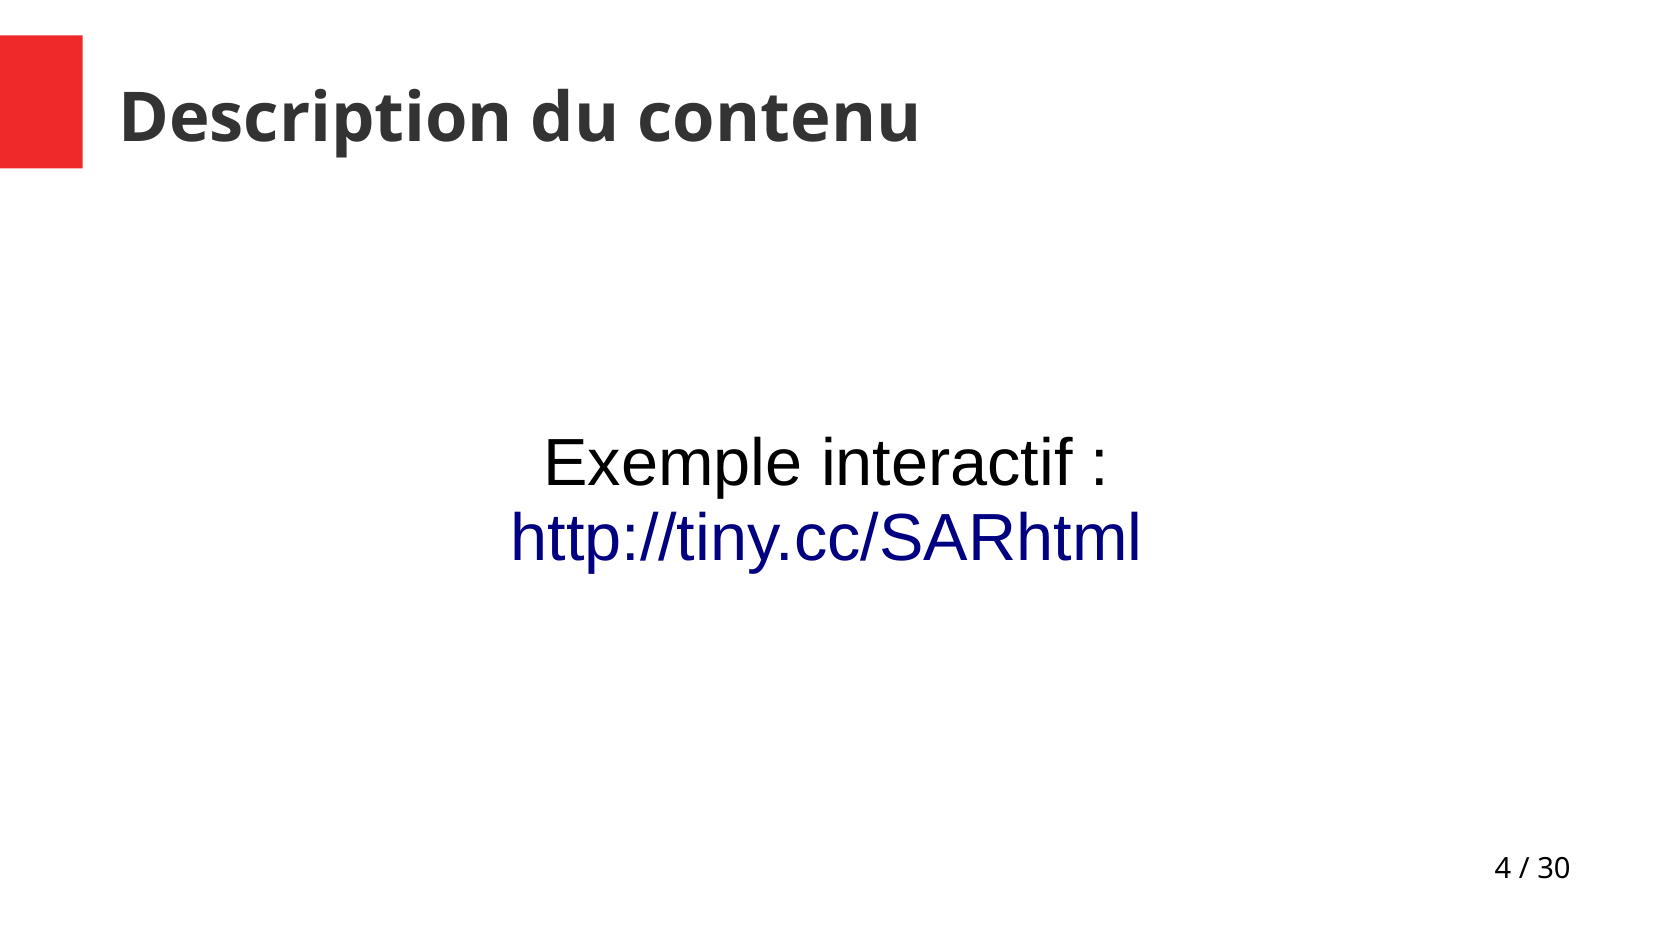

# Description du contenu
Exemple interactif :
http://tiny.cc/SARhtml
4